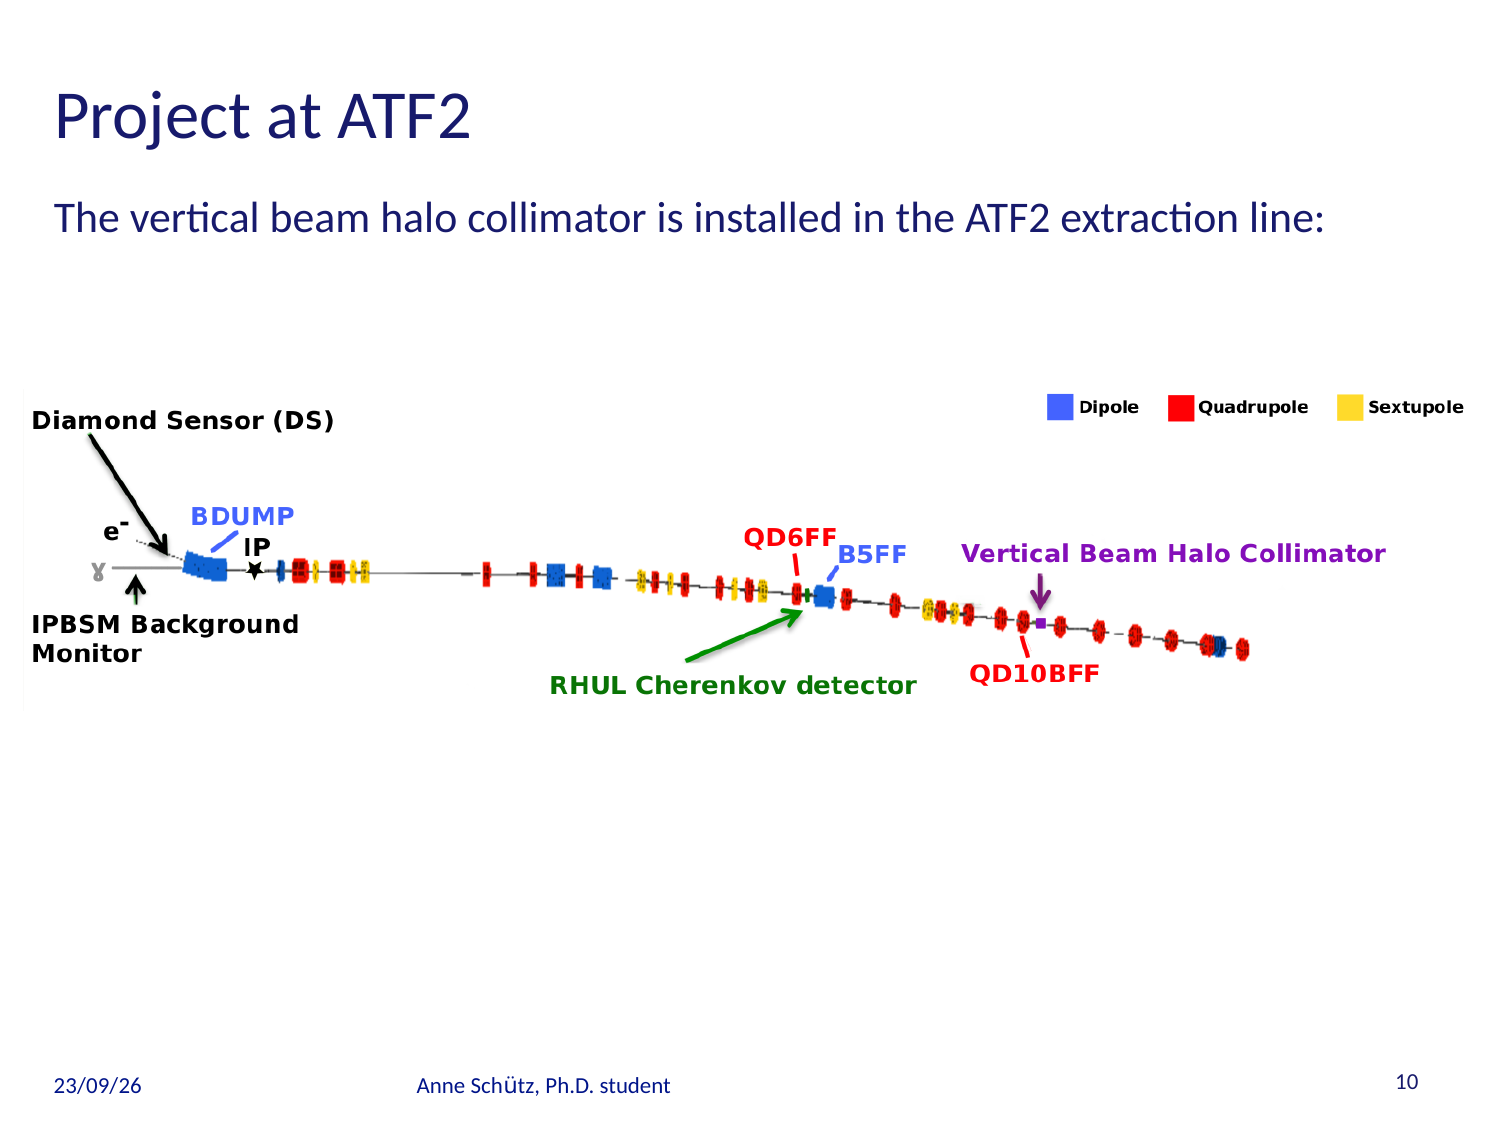

Project at ATF2
# The vertical beam halo collimator is installed in the ATF2 extraction line: